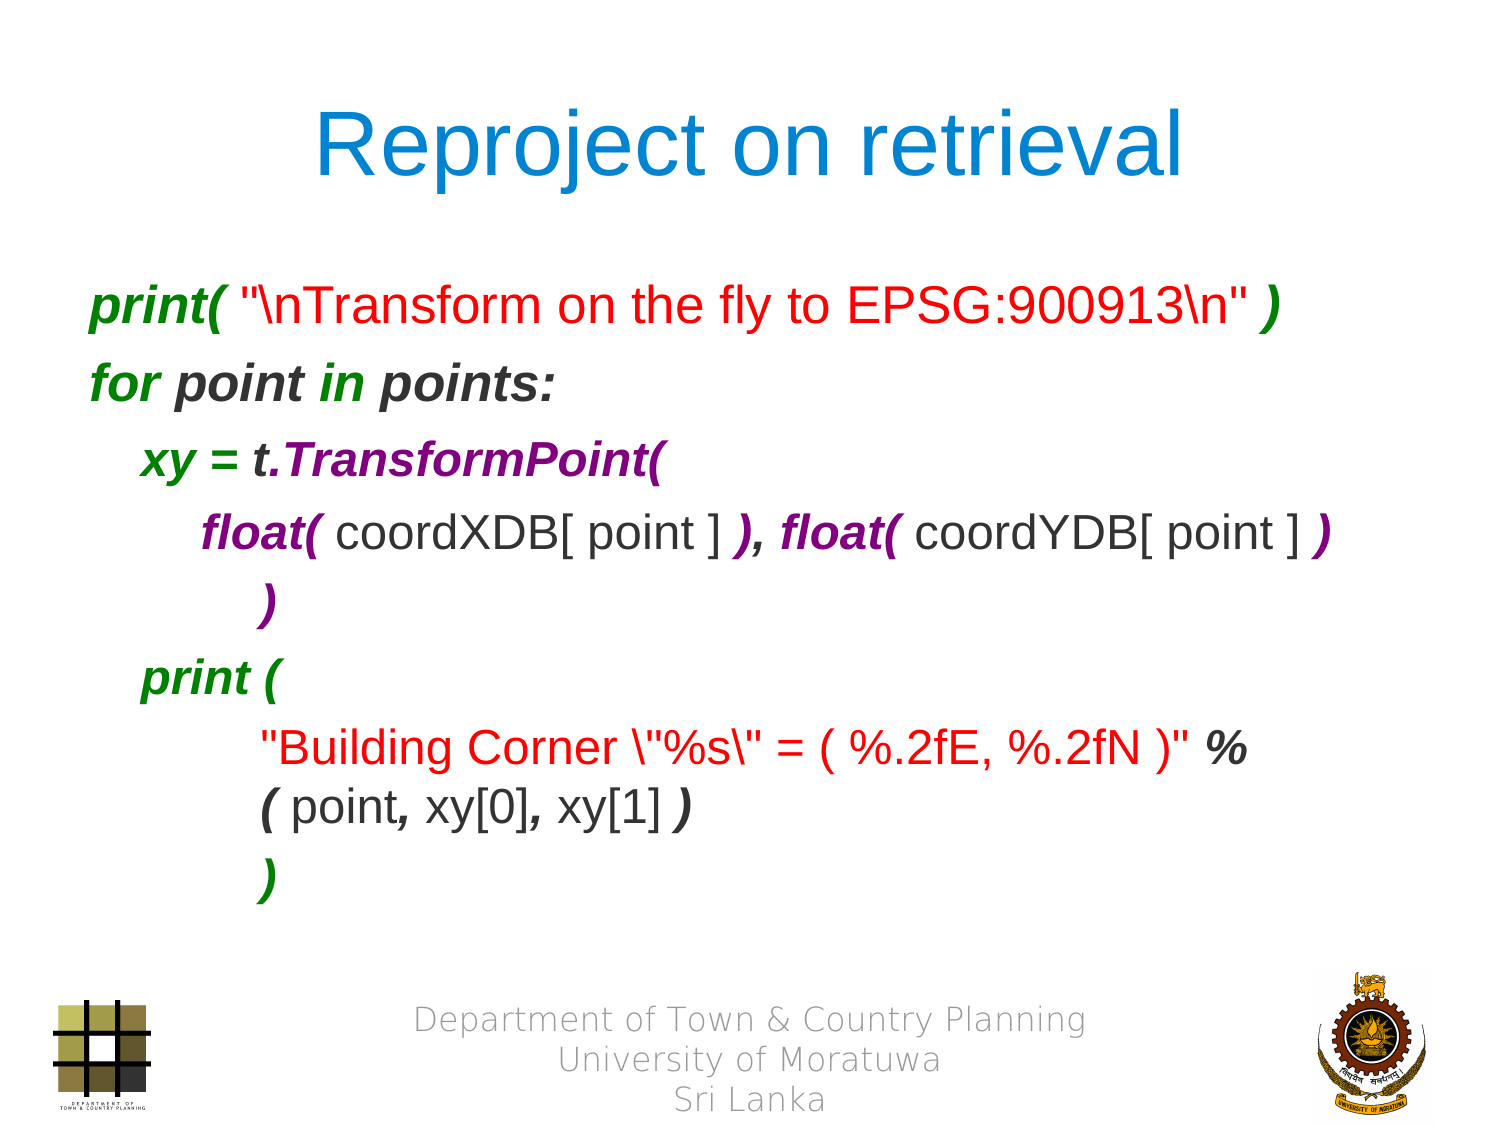

# Reproject on retrieval
print( "\nTransform on the fly to EPSG:900913\n" )
for point in points:
xy = t.TransformPoint(
float( coordXDB[ point ] ), float( coordYDB[ point ] )
)
print (
"Building Corner \"%s\" = ( %.2fE, %.2fN )" % ( point, xy[0], xy[1] )
)